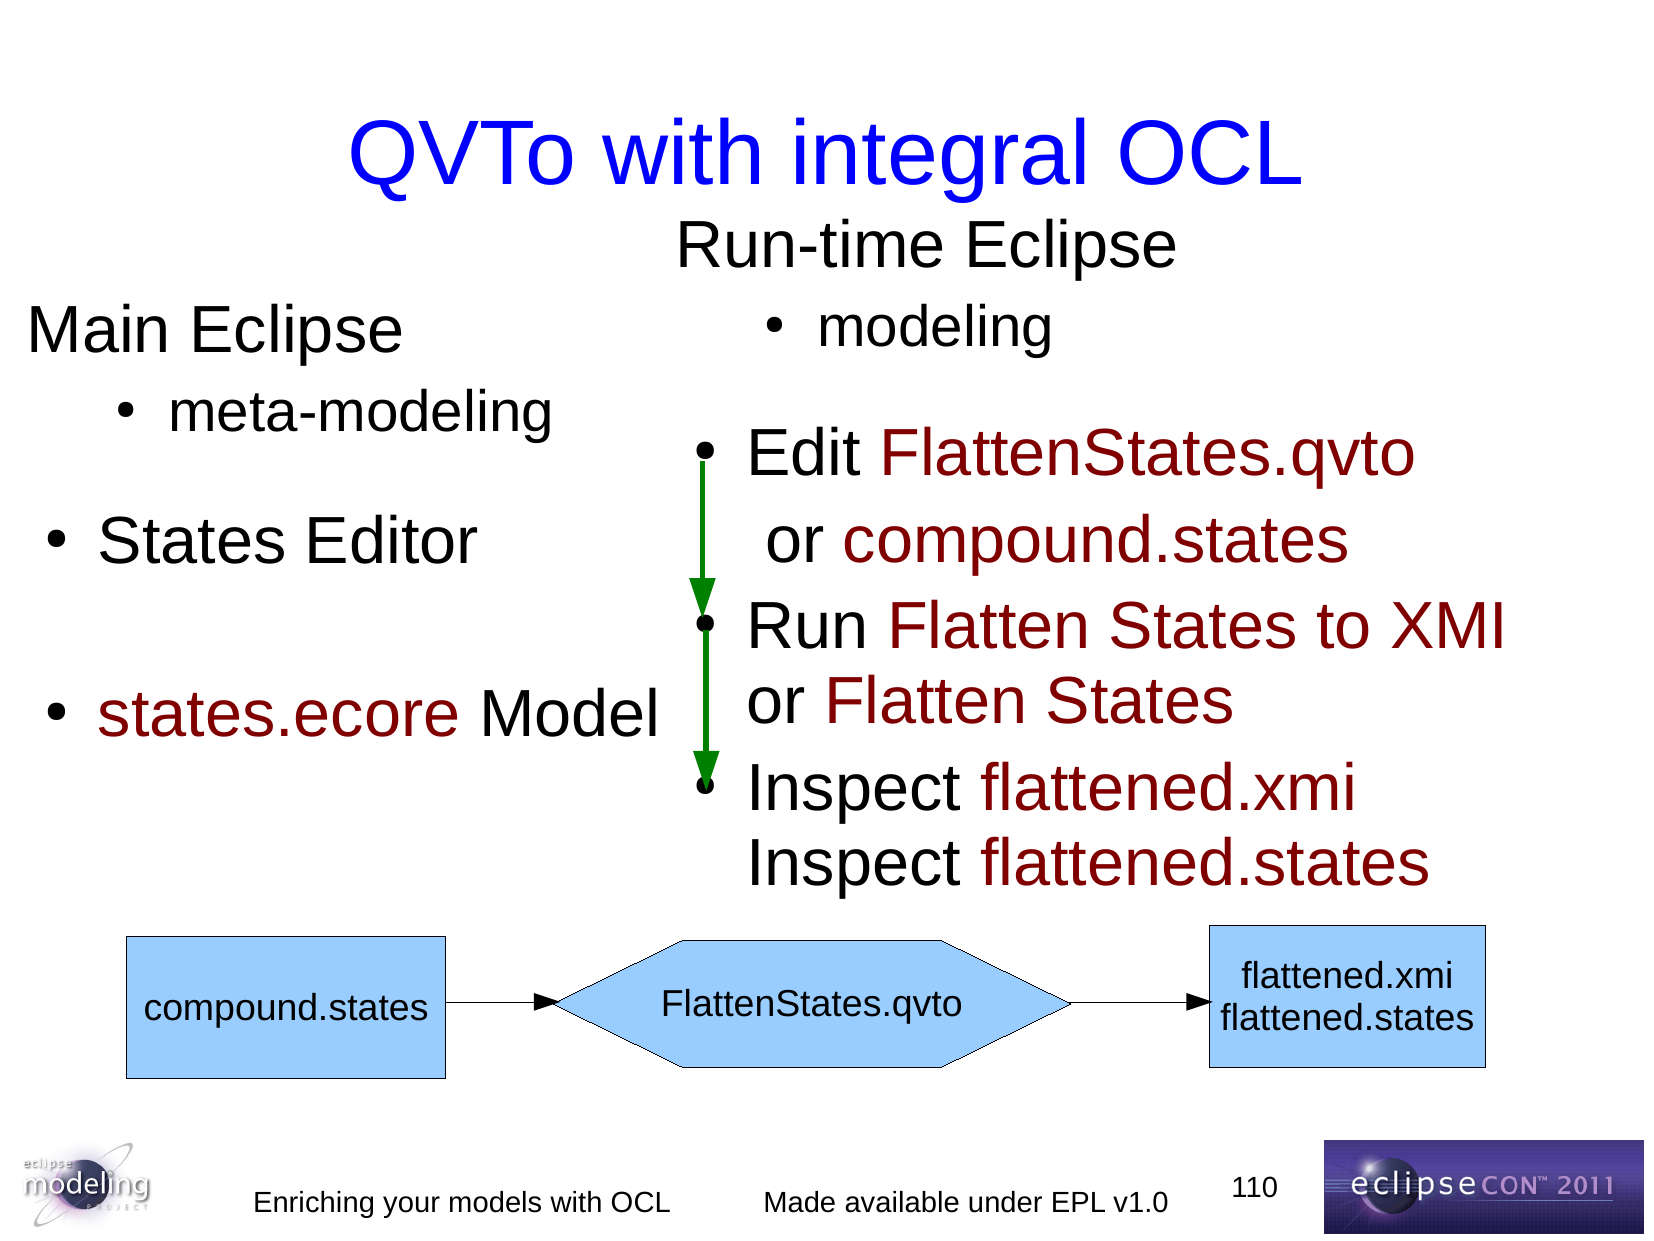

# QVTo with integral OCL
Run-time Eclipse
modeling
Edit FlattenStates.qvto
 or compound.states
Run Flatten States to XMI
or Flatten States
Inspect flattened.xmi
Inspect flattened.states
Main Eclipse
meta-modeling
States Editor
states.ecore Model
flattened.xmi
flattened.states
compound.states
FlattenStates.qvto
110
Enriching your models with OCL